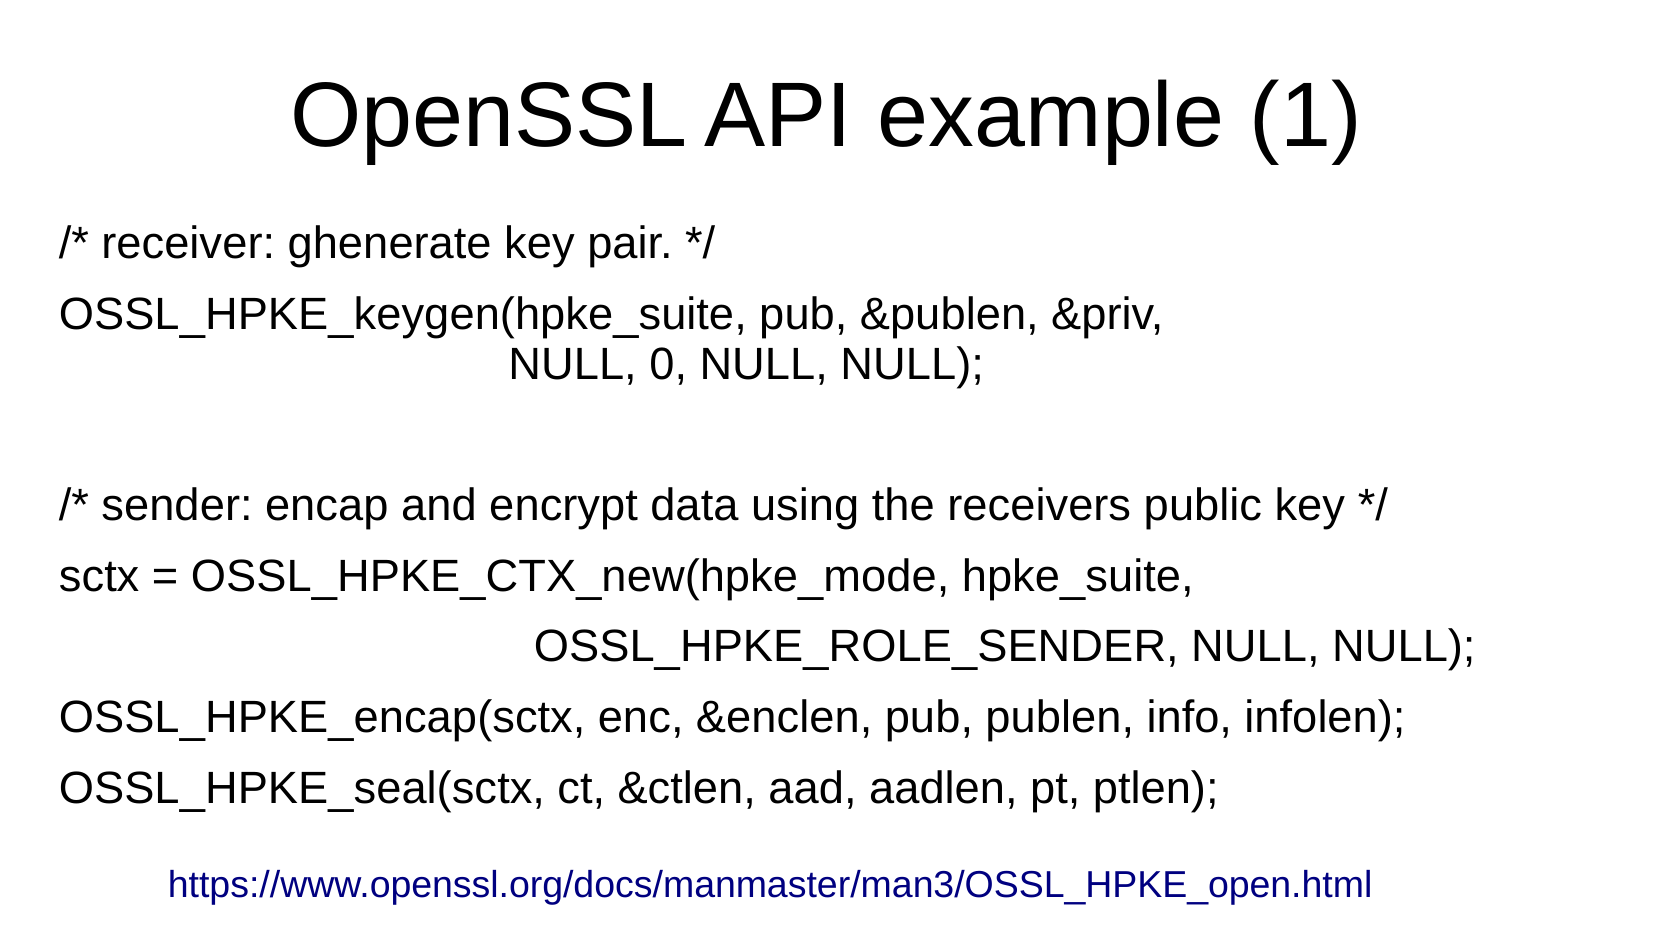

# OpenSSL API example (1)
/* receiver: ghenerate key pair. */
OSSL_HPKE_keygen(hpke_suite, pub, &publen, &priv,
 NULL, 0, NULL, NULL);
/* sender: encap and encrypt data using the receivers public key */
sctx = OSSL_HPKE_CTX_new(hpke_mode, hpke_suite,
 OSSL_HPKE_ROLE_SENDER, NULL, NULL);
OSSL_HPKE_encap(sctx, enc, &enclen, pub, publen, info, infolen);
OSSL_HPKE_seal(sctx, ct, &ctlen, aad, aadlen, pt, ptlen);
https://www.openssl.org/docs/manmaster/man3/OSSL_HPKE_open.html